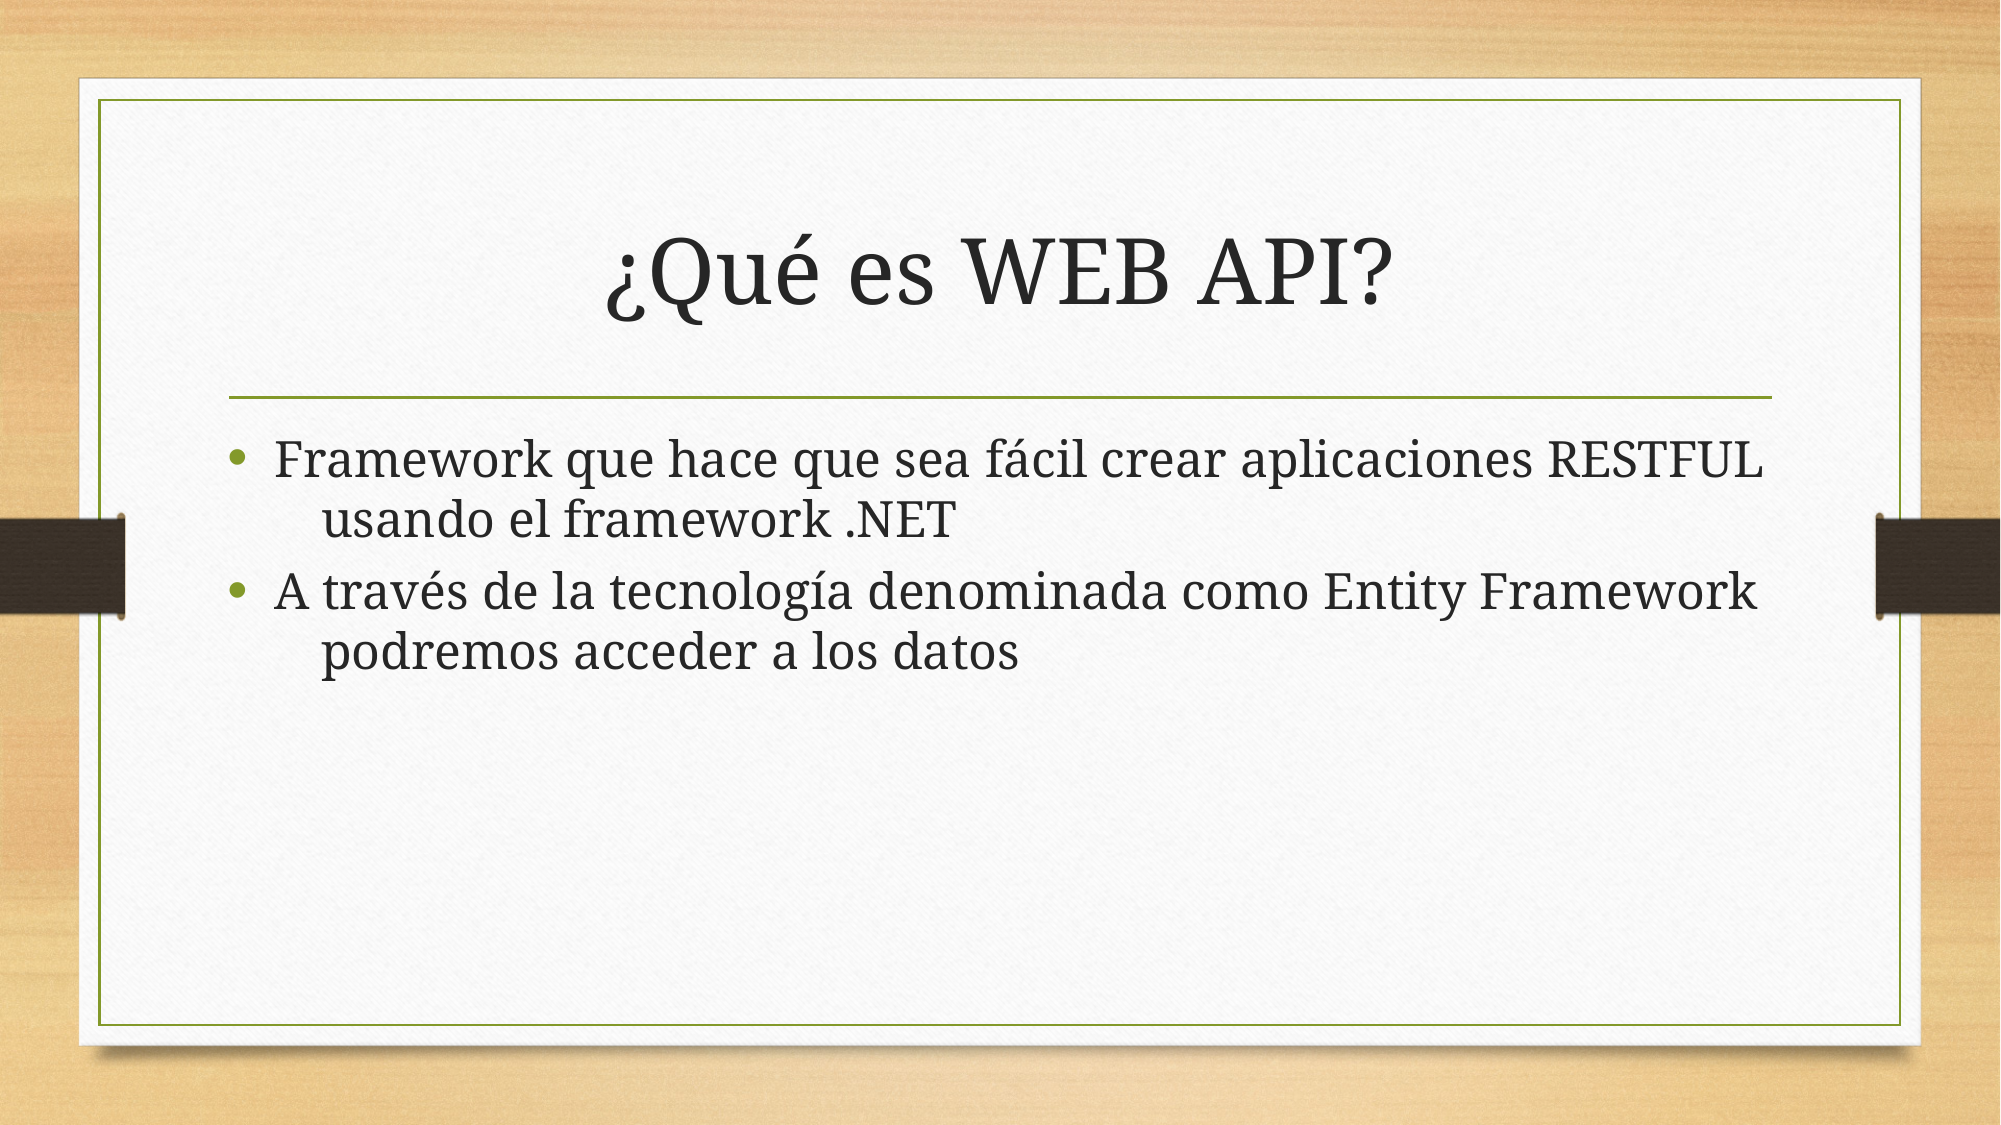

# ¿Qué es WEB API?
Framework que hace que sea fácil crear aplicaciones RESTFUL usando el framework .NET
A través de la tecnología denominada como Entity Framework podremos acceder a los datos